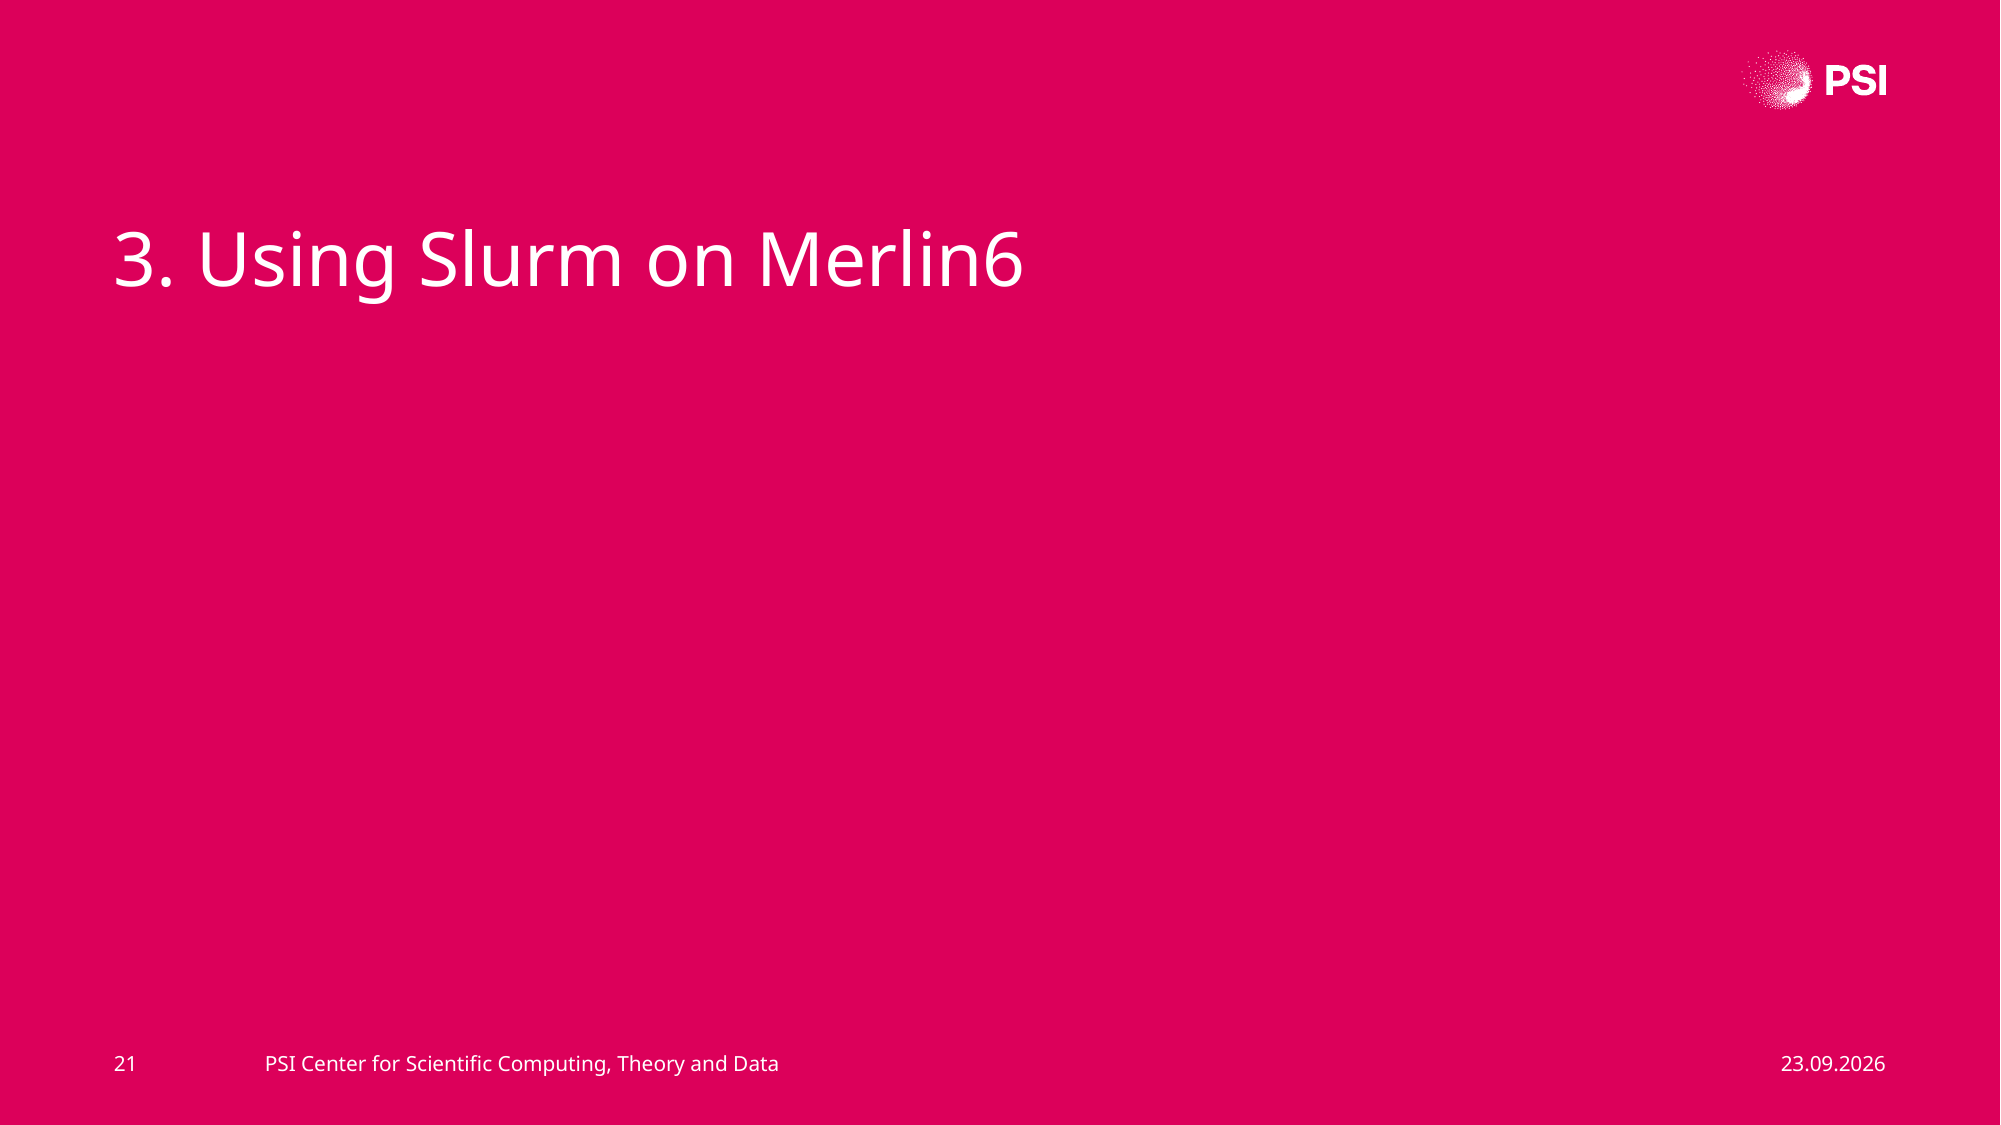

# 3. Using Slurm on Merlin6
21
PSI Center for Scientific Computing, Theory and Data